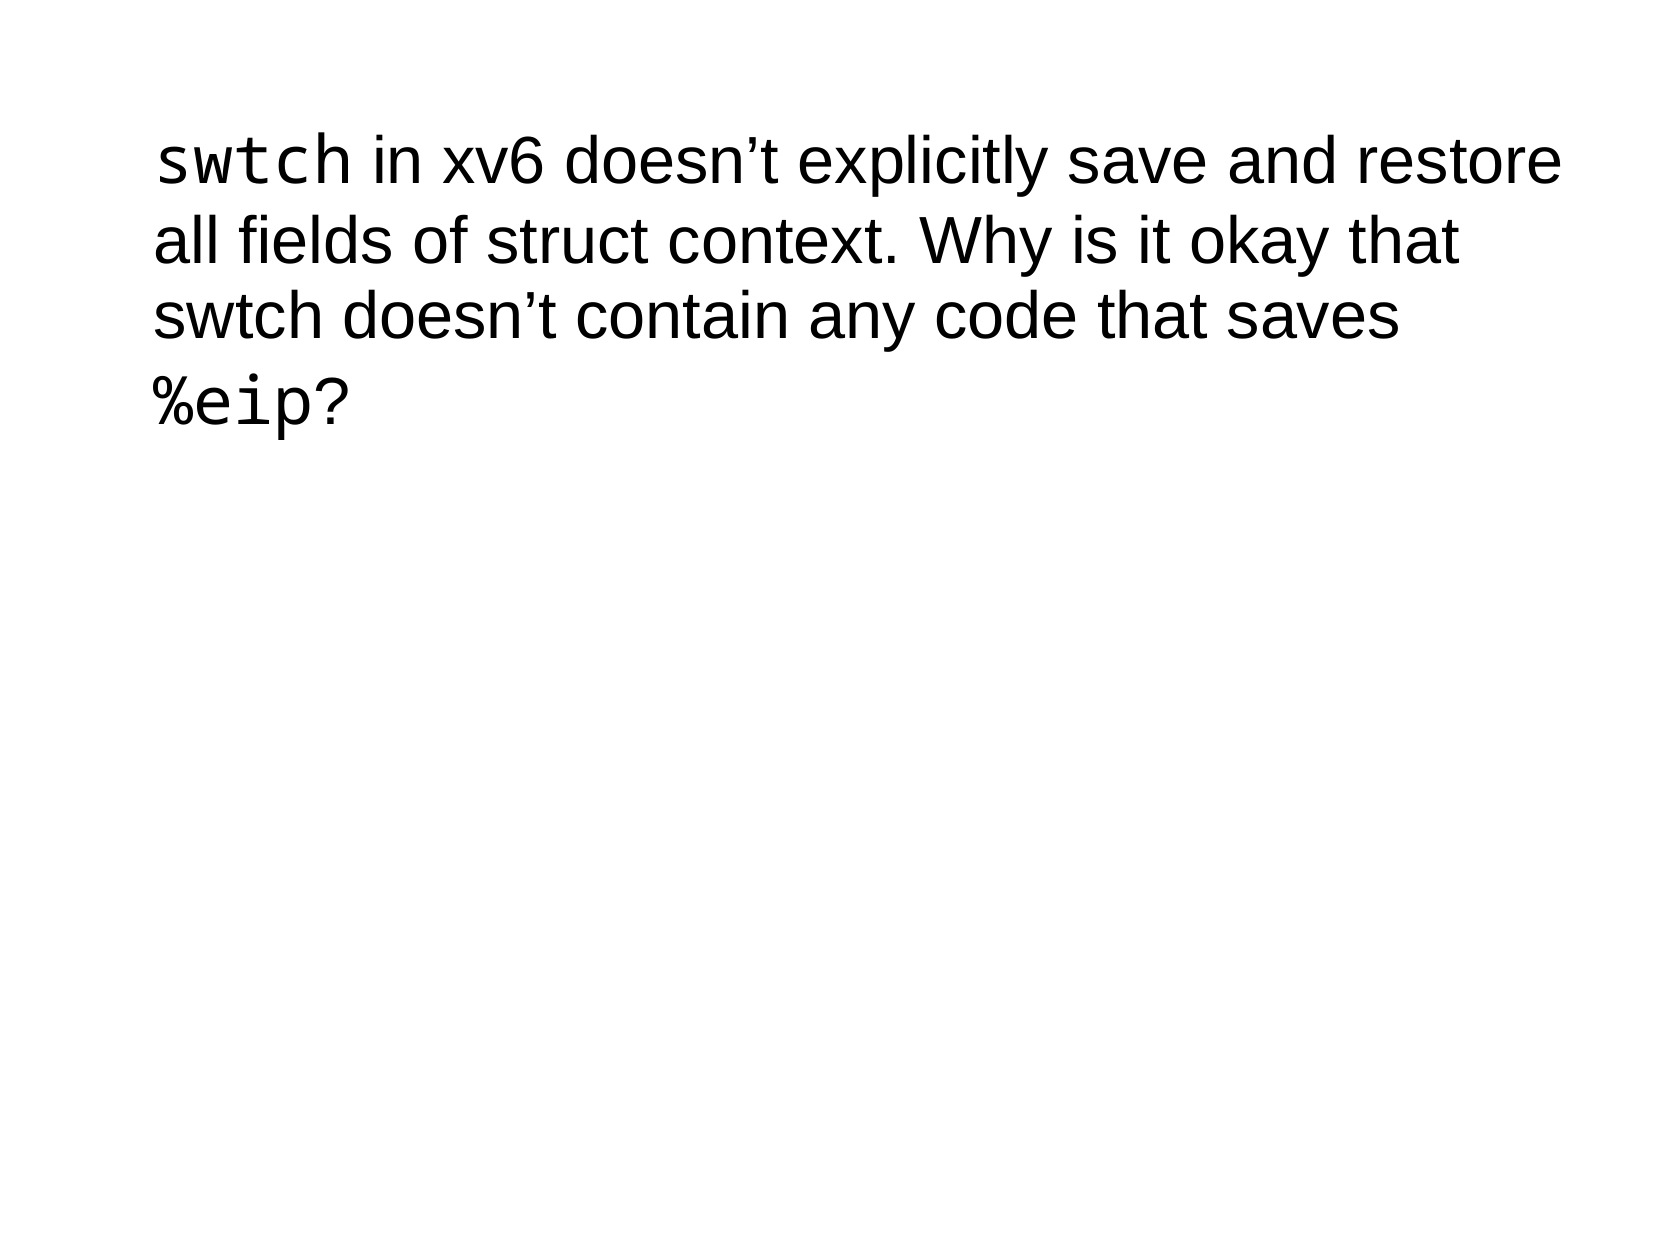

# swtch in xv6 doesn’t explicitly save and restore all ﬁelds of struct context. Why is it okay that swtch doesn’t contain any code that saves %eip?